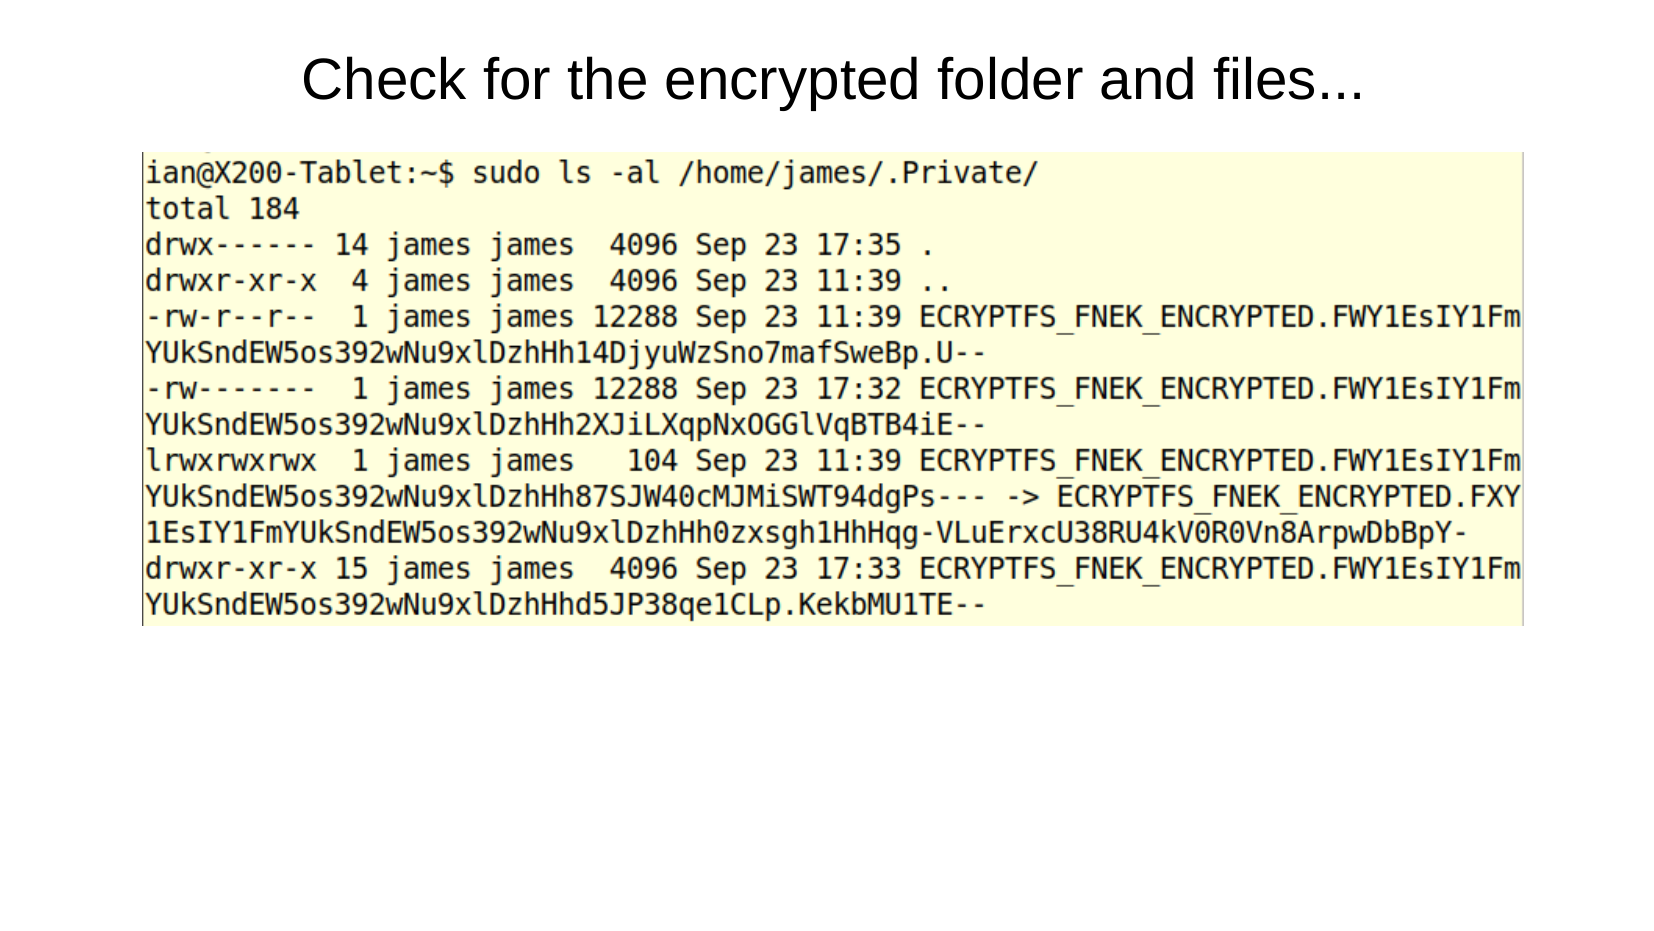

# Check for the encrypted folder and files...